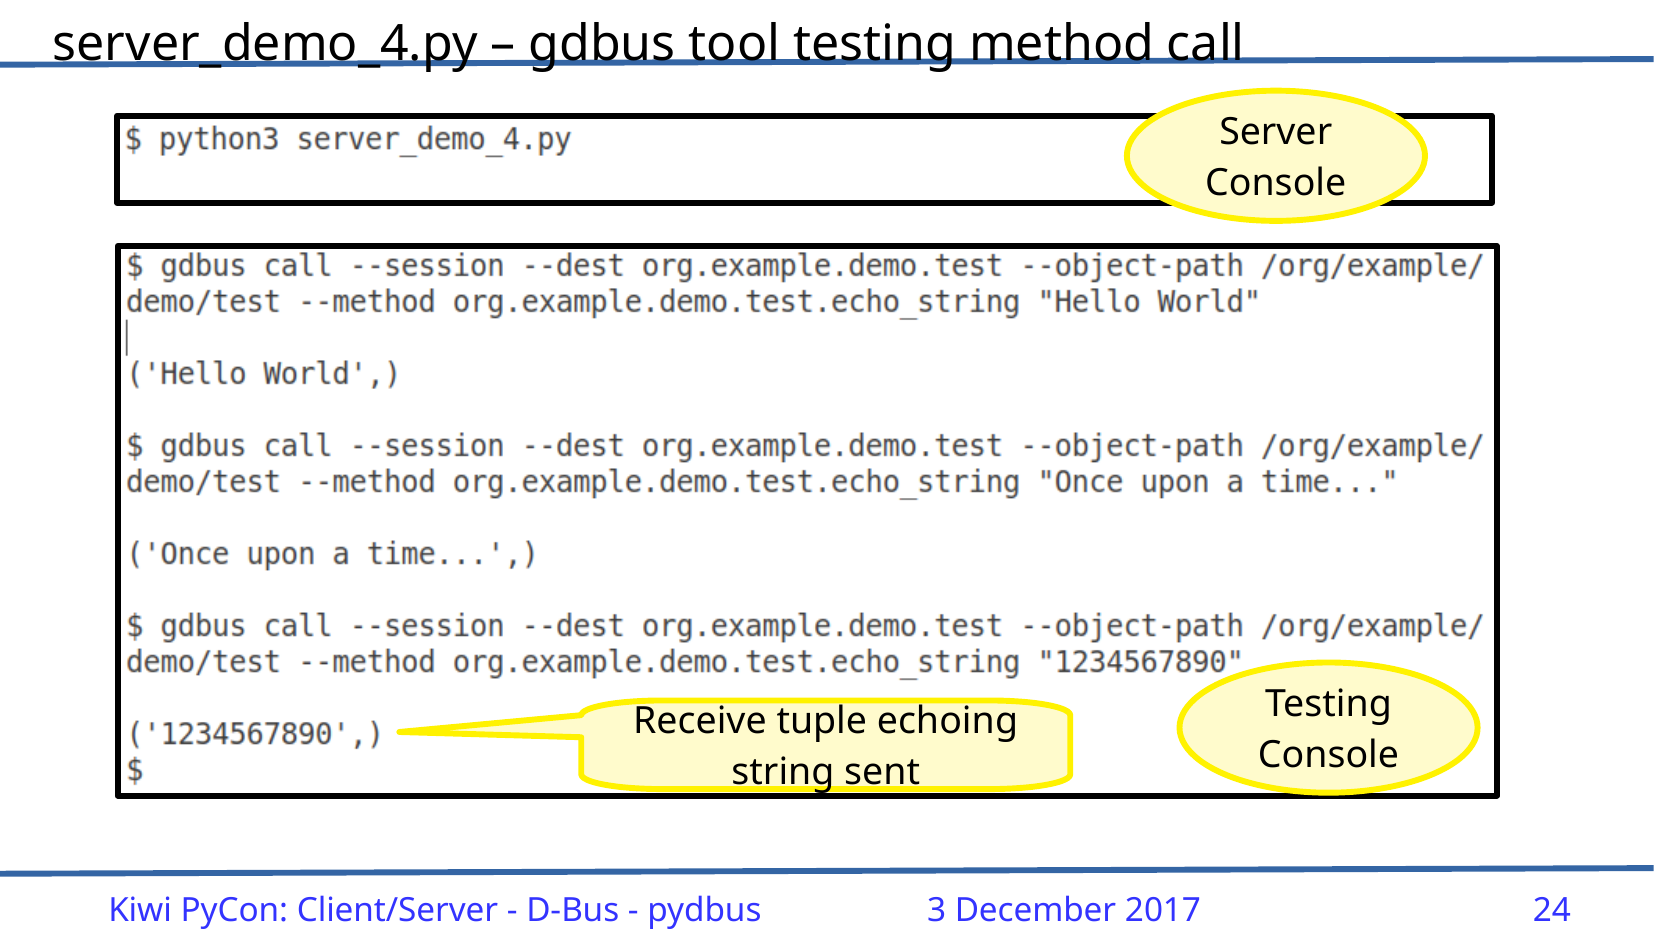

server_demo_4.py – gdbus tool testing method call
Server Console
Testing Console
Receive tuple echoing string sent
Kiwi PyCon: Client/Server - D-Bus - pydbus
3 December 2017
24